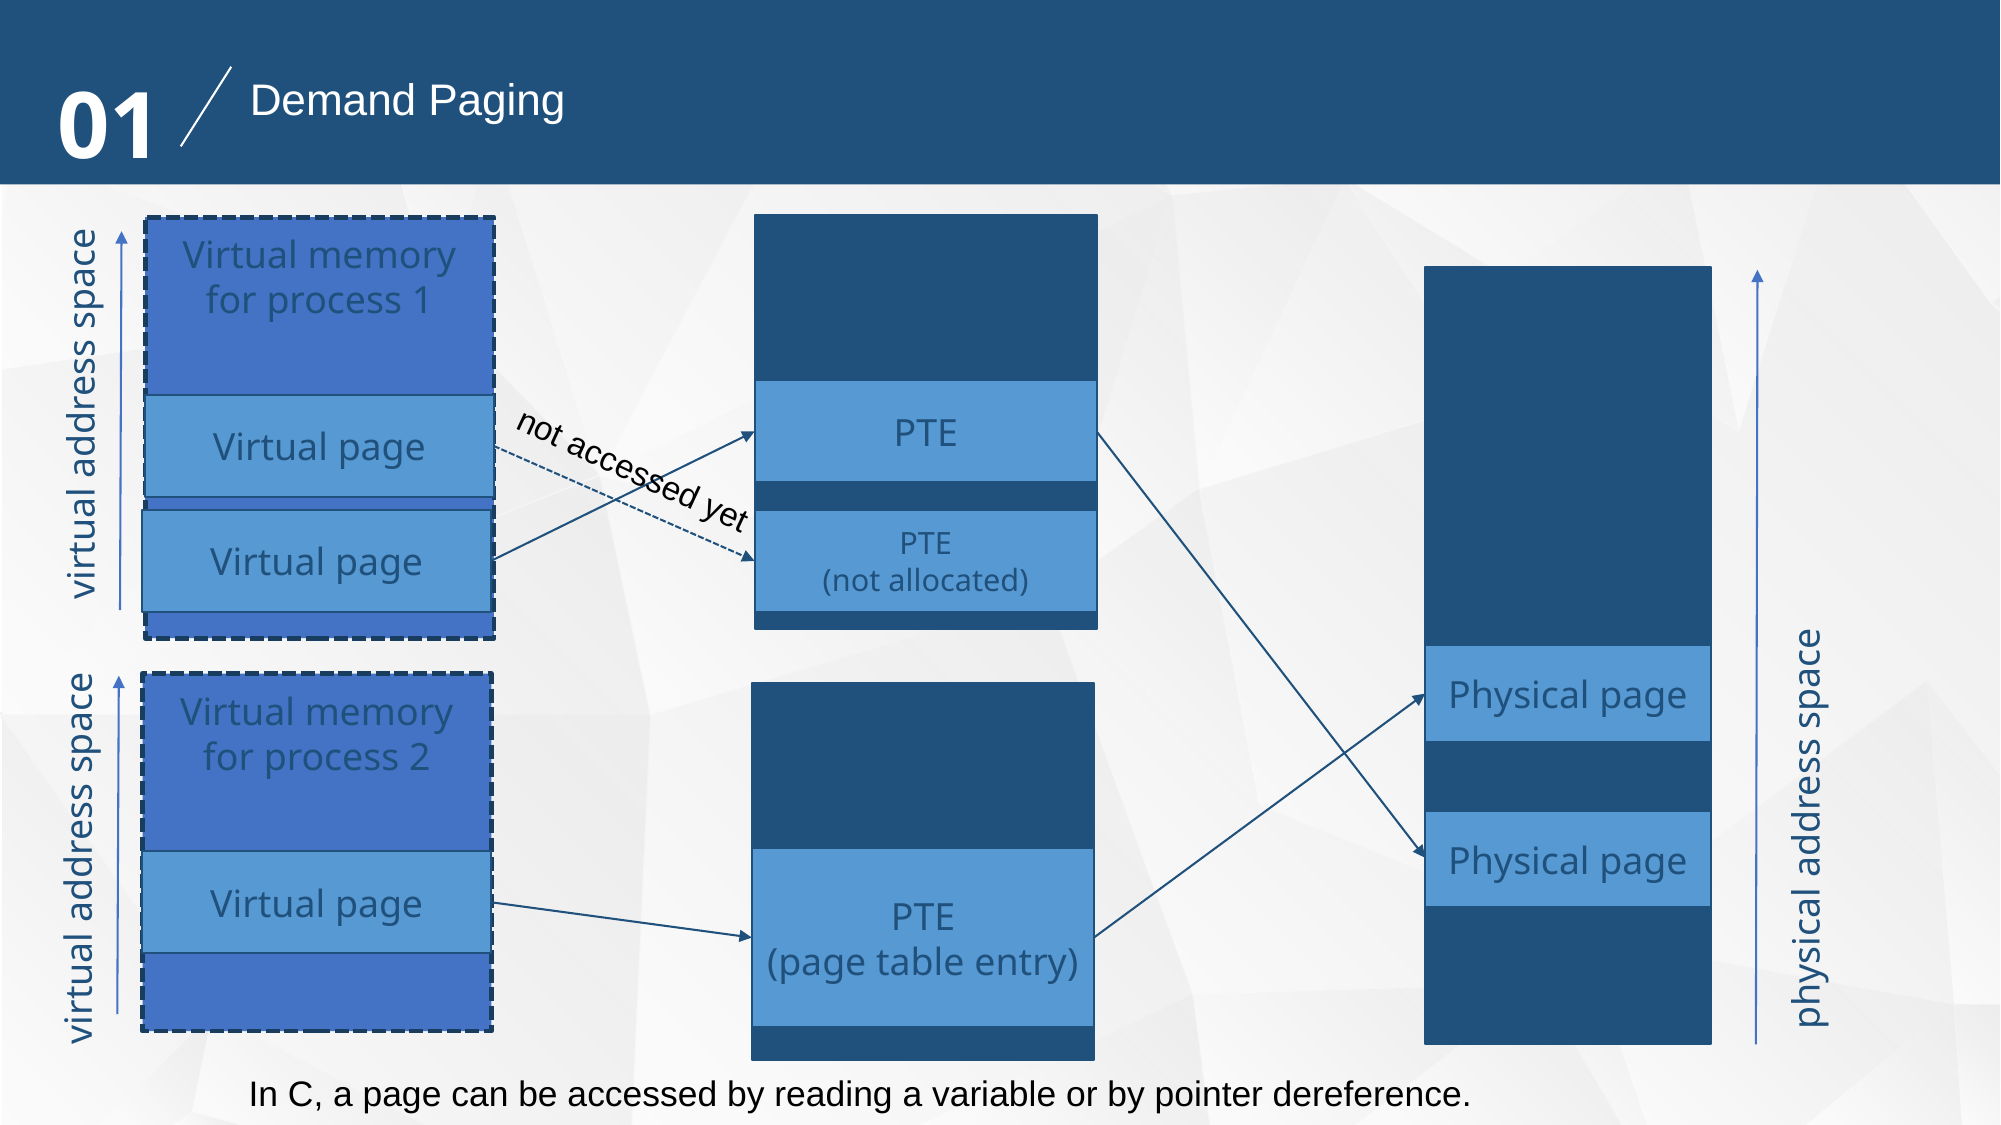

# 01
Demand Paging
Page table for process 1
Virtual memory for process 1
Physical memory
virtual address space
PTE
Virtual page
not accessed yet
Virtual page
PTE
(not allocated)
Physical page
Virtual memory for process 2
Page table for process 2
physical address space
virtual address space
Physical page
PTE
(page table entry)
Virtual page
In C, a page can be accessed by reading a variable or by pointer dereference.